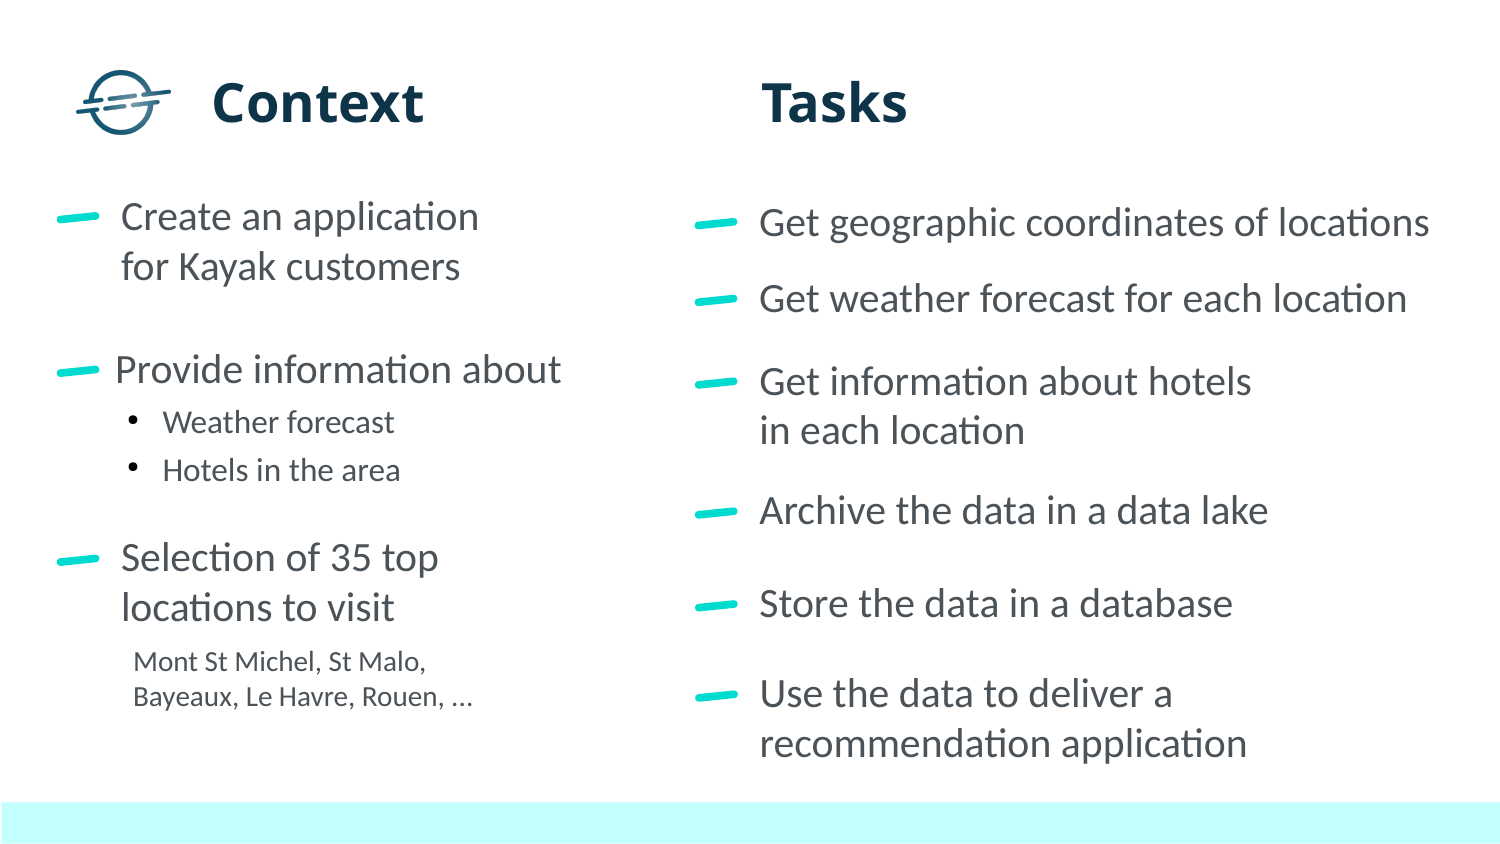

# Context
Tasks
Create an application for Kayak customers
Get geographic coordinates of locations
Get weather forecast for each location
Provide information about
Get information about hotels in each location
Weather forecast
Hotels in the area
Archive the data in a data lake
Selection of 35 top locations to visit
Store the data in a database
Mont St Michel, St Malo, Bayeaux, Le Havre, Rouen, ...
Use the data to deliver a recommendation application